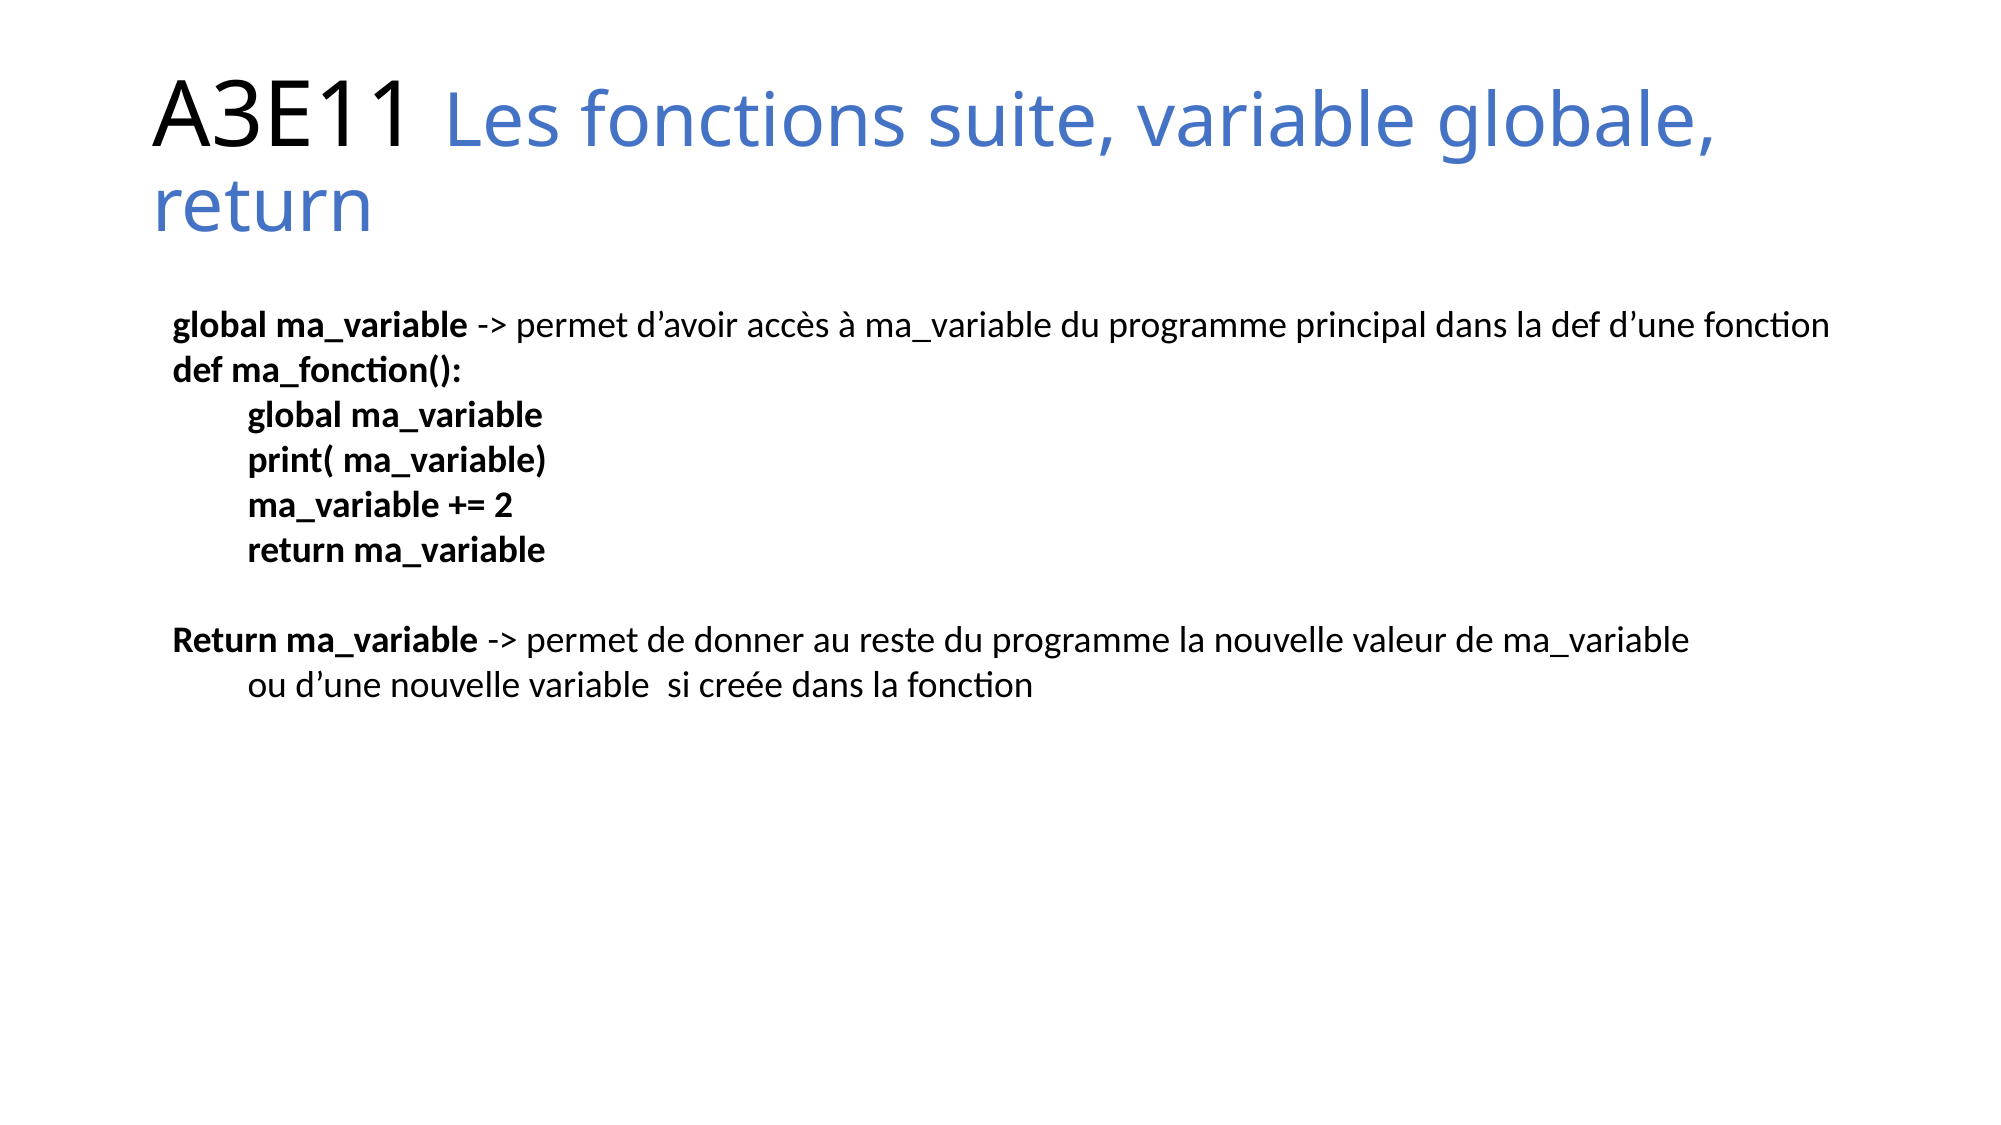

A3E11 Les fonctions suite, variable globale, return
global ma_variable -> permet d’avoir accès à ma_variable du programme principal dans la def d’une fonction
def ma_fonction():
	global ma_variable
	print( ma_variable)
	ma_variable += 2
	return ma_variable
Return ma_variable -> permet de donner au reste du programme la nouvelle valeur de ma_variable
	ou d’une nouvelle variable  si creée dans la fonction